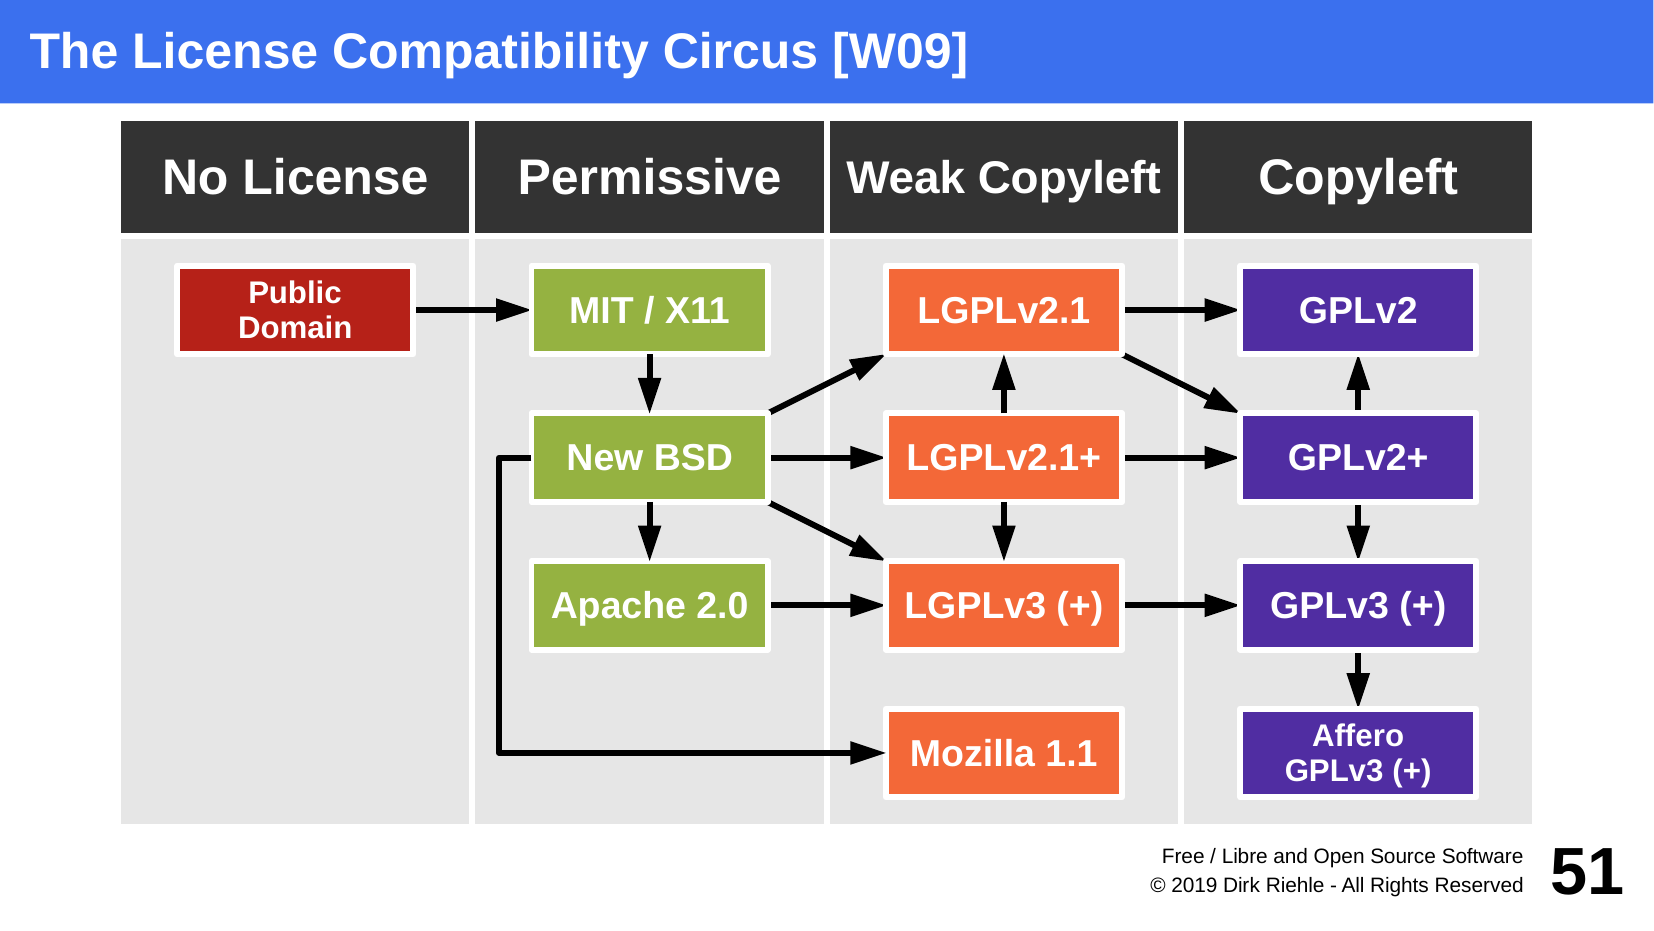

# The License Compatibility Circus [W09]
No License
Permissive
Weak Copyleft
Copyleft
Public
Domain
MIT / X11
LGPLv2.1
GPLv2
New BSD
LGPLv2.1+
GPLv2+
Apache 2.0
LGPLv3 (+)
GPLv3 (+)
Mozilla 1.1
Affero
GPLv3 (+)
Free / Libre and Open Source Software
51
© 2019 Dirk Riehle - All Rights Reserved